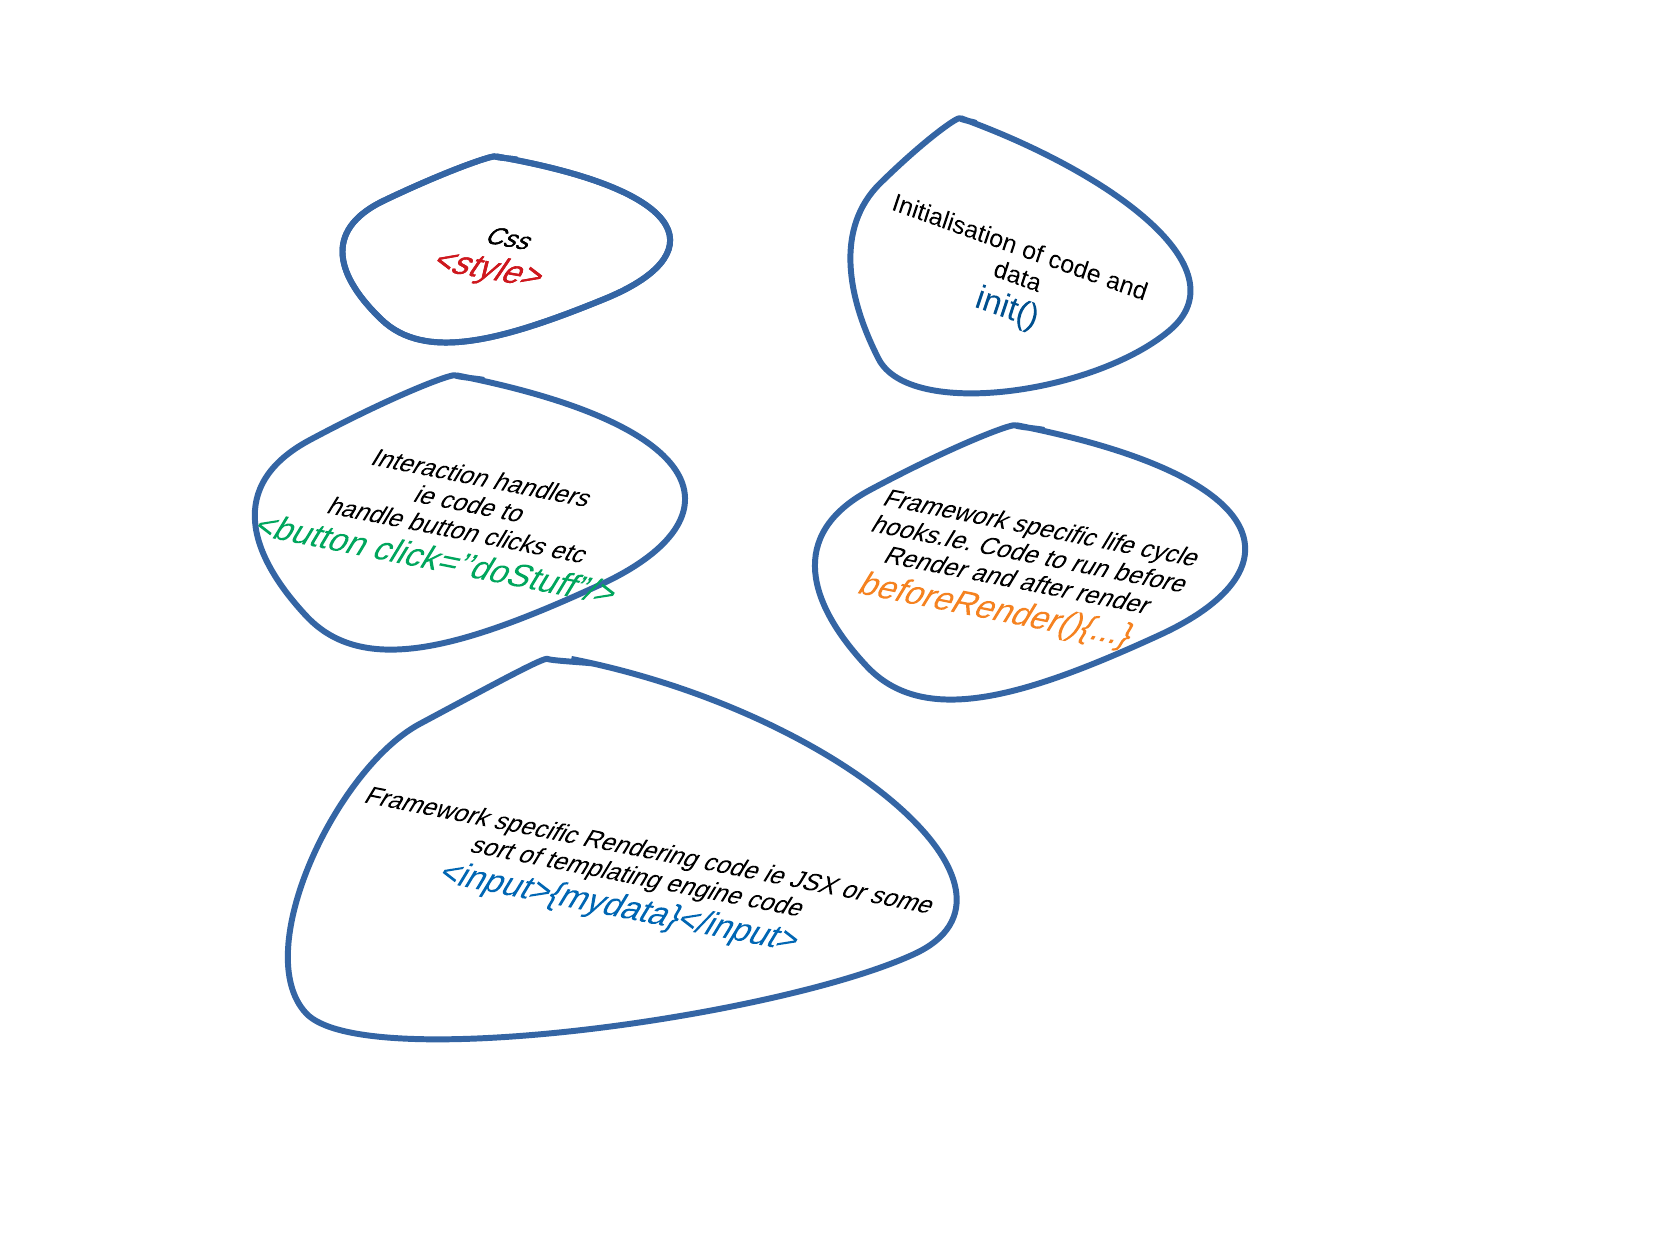

Initialisation of code and
data
init()
Css
<style>
Css
<style>
Interaction handlers
ie code to
 handle button clicks etc
<button click=’’doStuff”/>
Framework specific life cycle
hooks.Ie. Code to run before
 Render and after render
beforeRender(){...}
Framework specific Rendering code ie JSX or some
sort of templating engine code
<input>{mydata}</input>